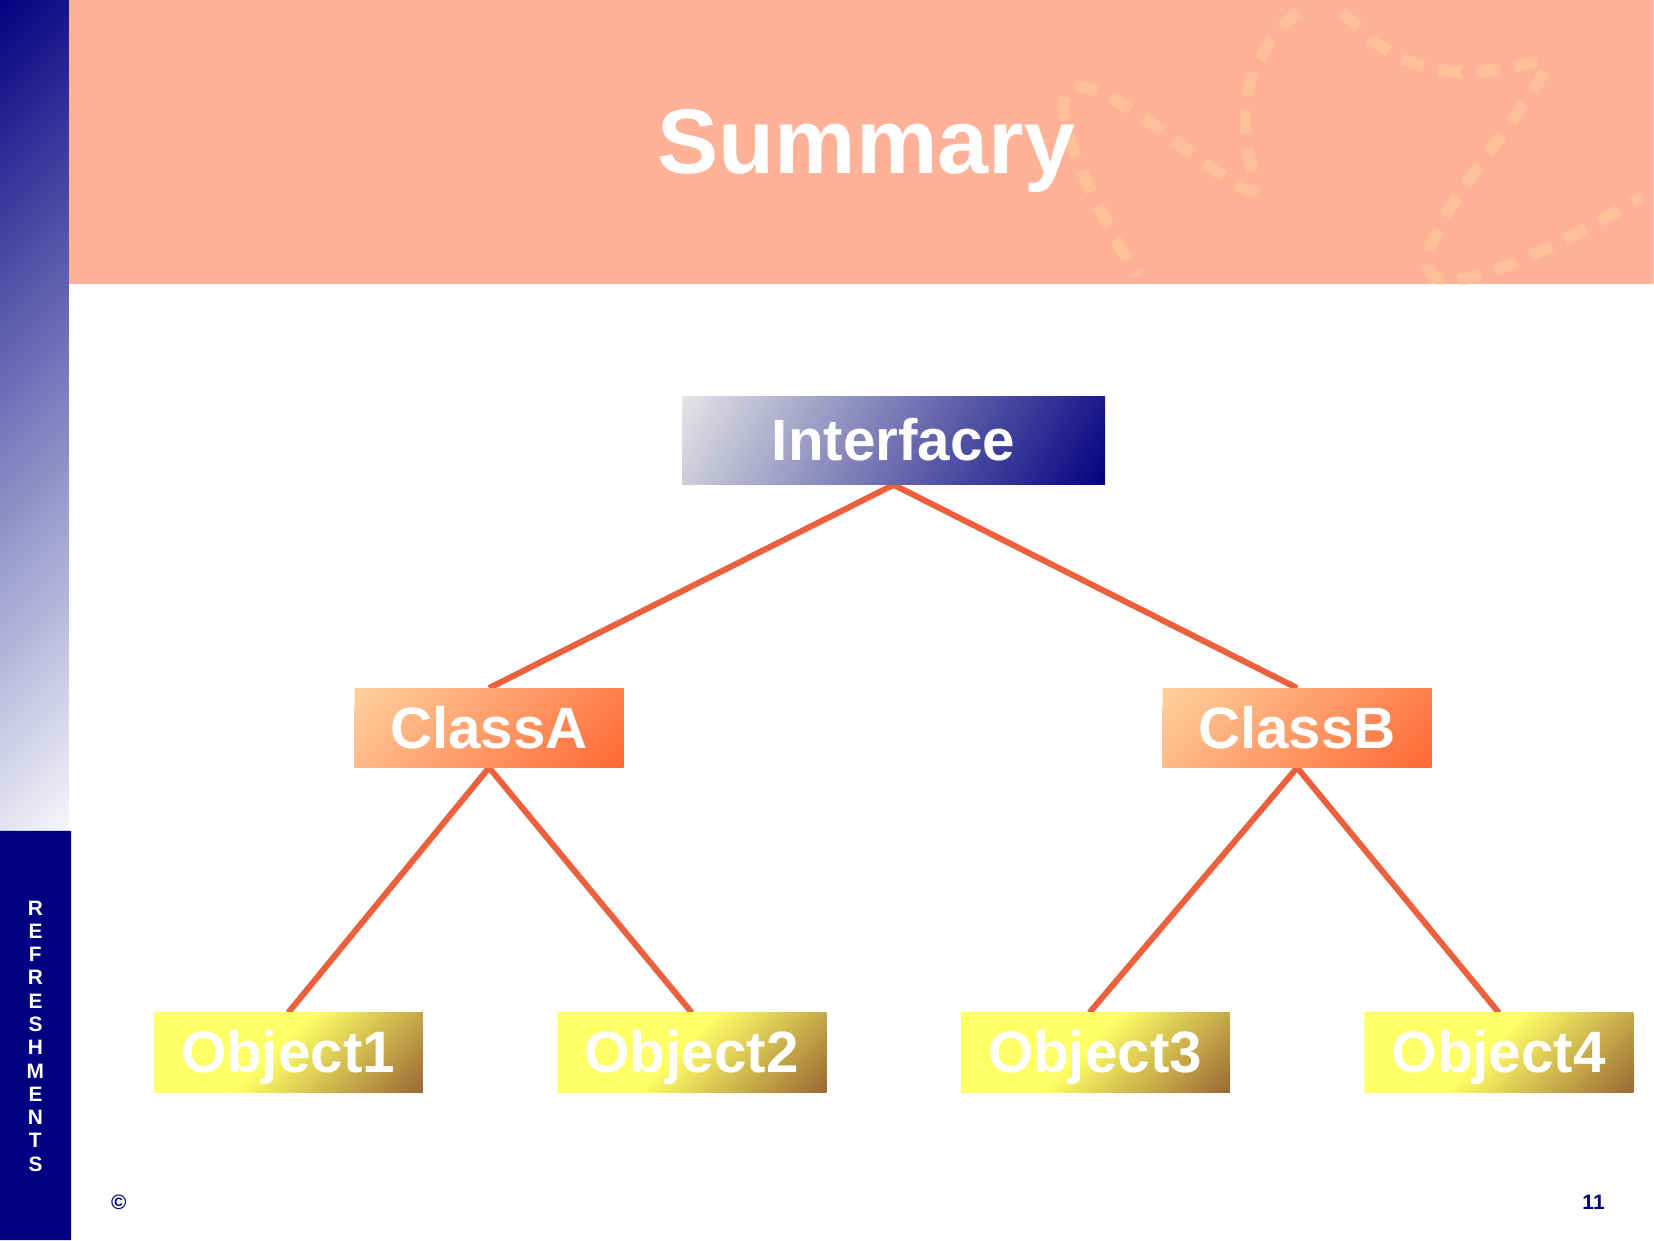

# Summary
Interface
ClassA
ClassB
R
E
F
R
E
S
H
M
E
N
T
S
Object1
Object2
Object3
Object4